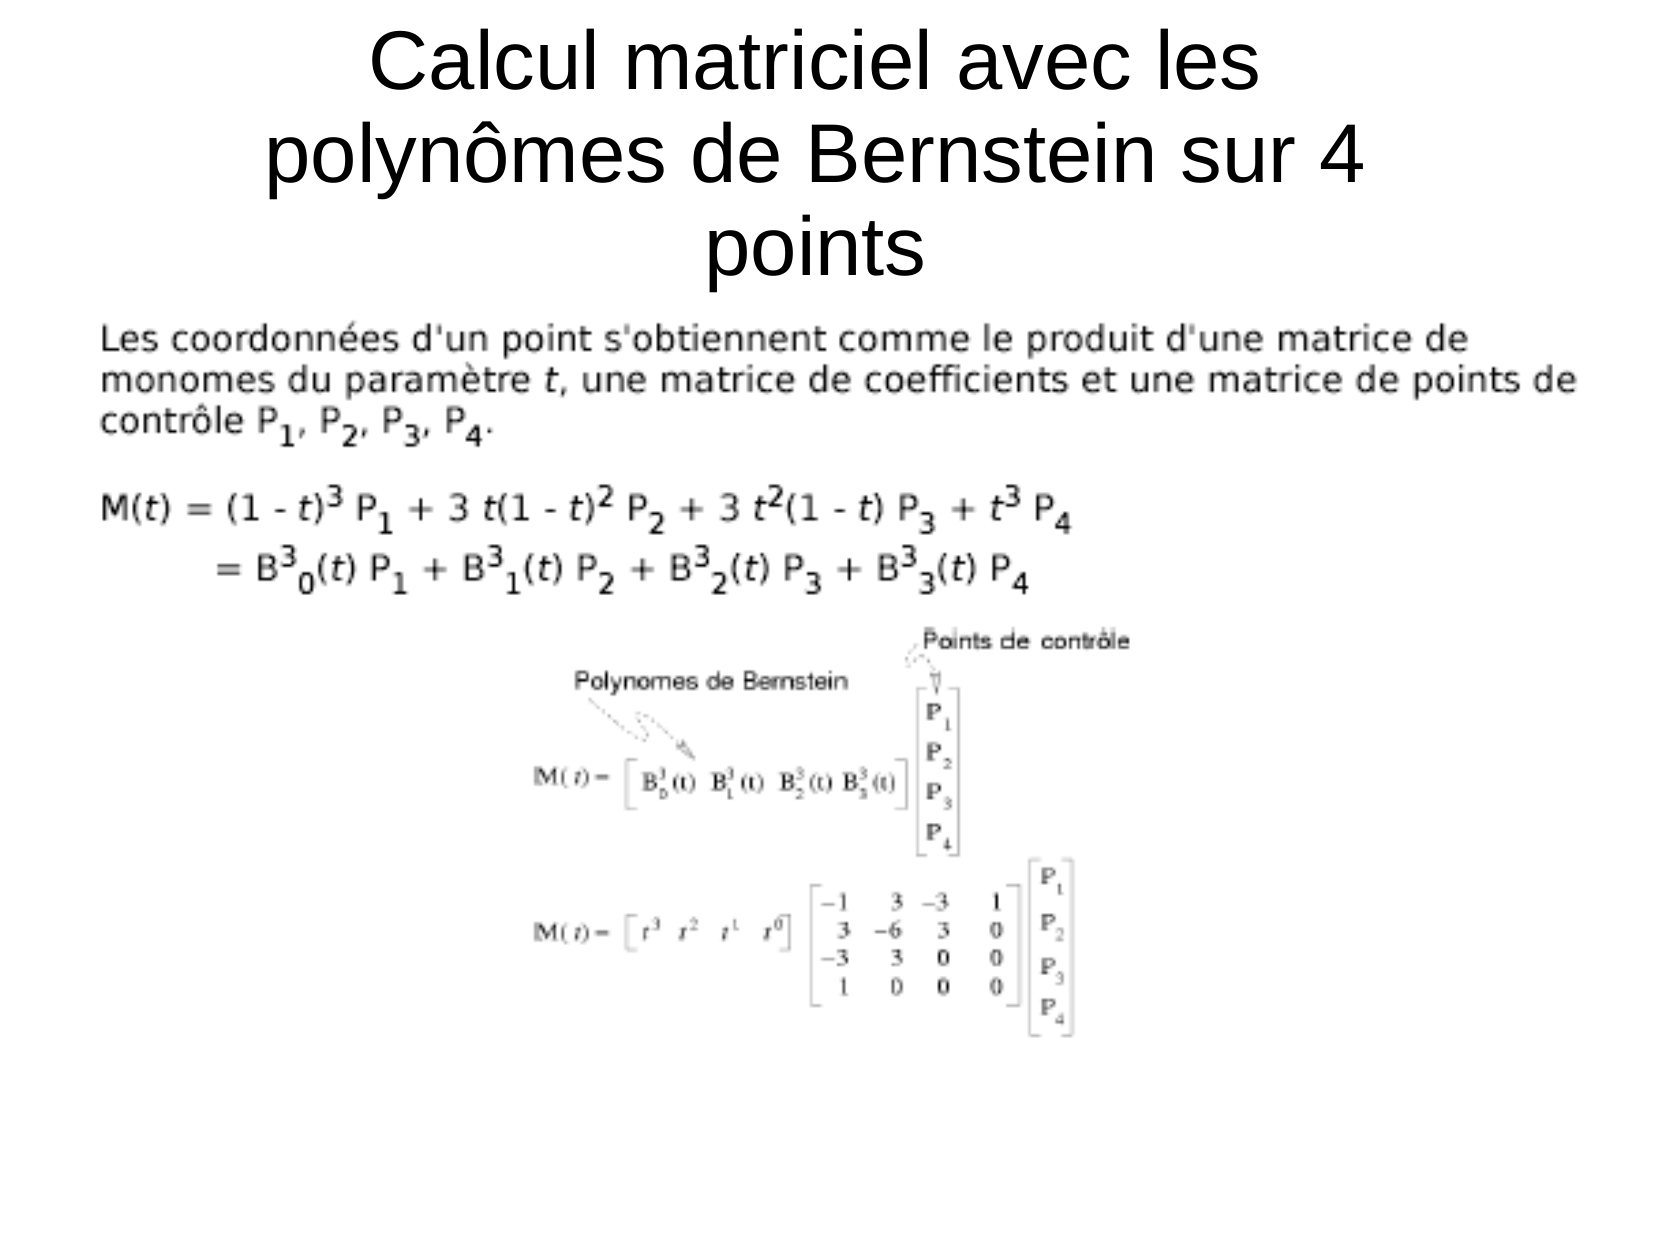

# Calcul matriciel avec les polynômes de Bernstein sur 4 points